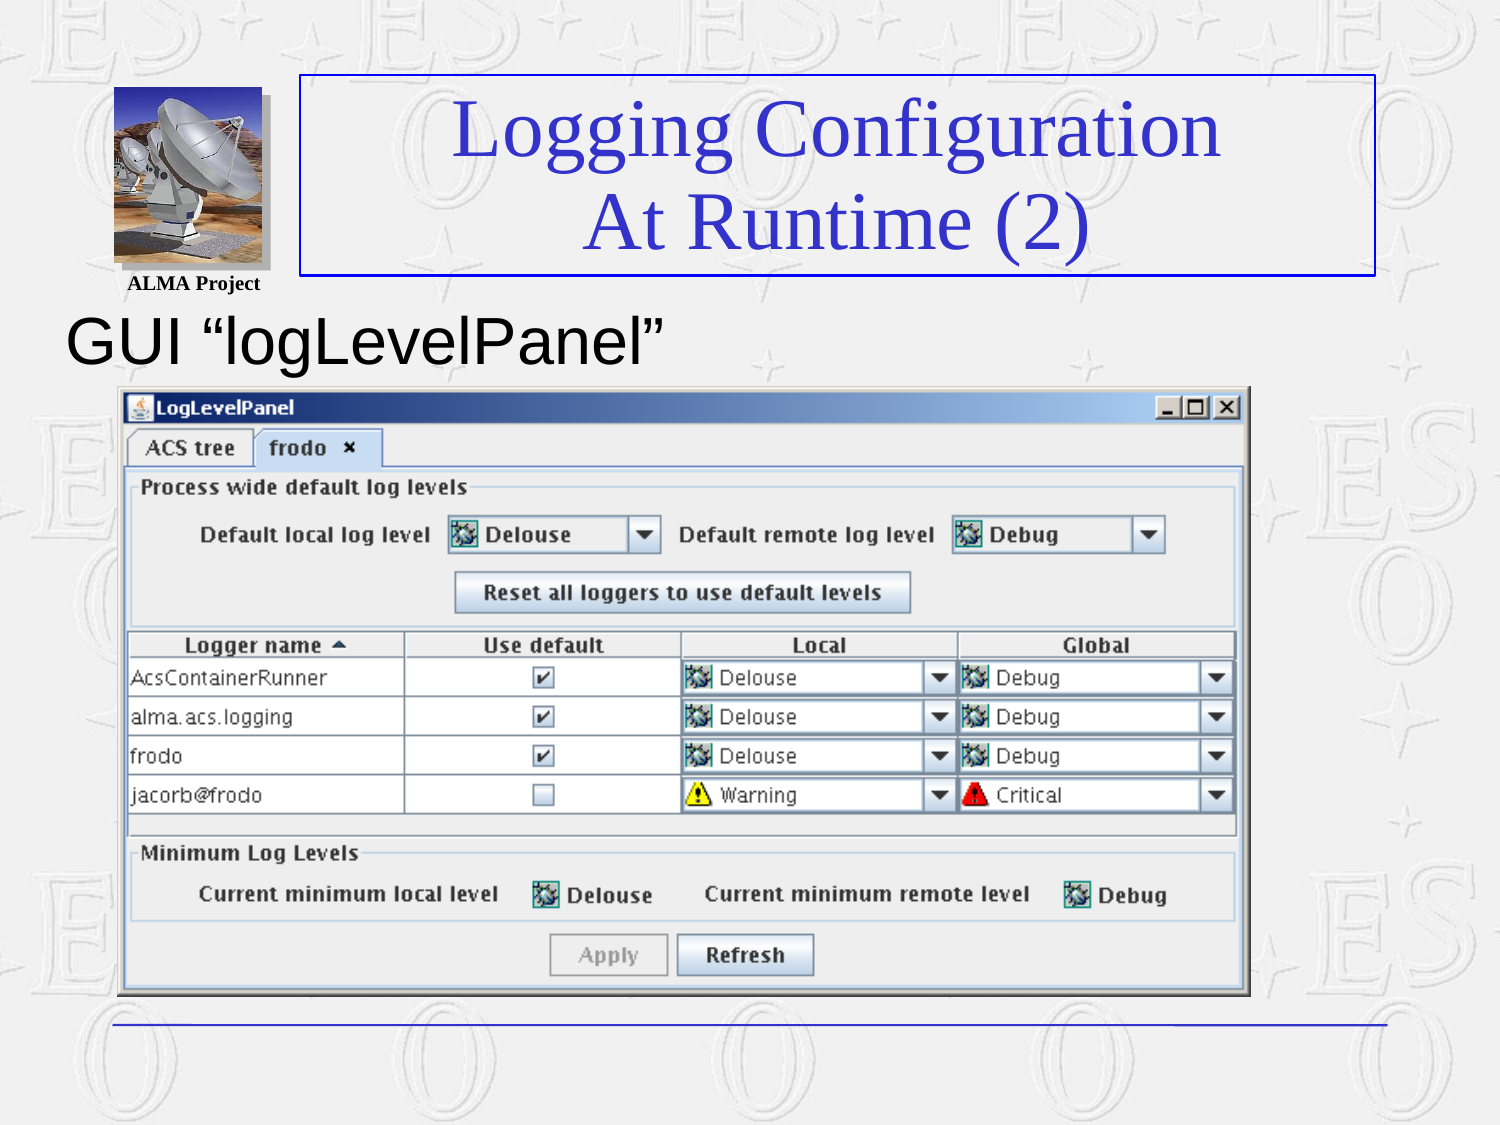

# Logging Configuration At Runtime (2)
 GUI “logLevelPanel”